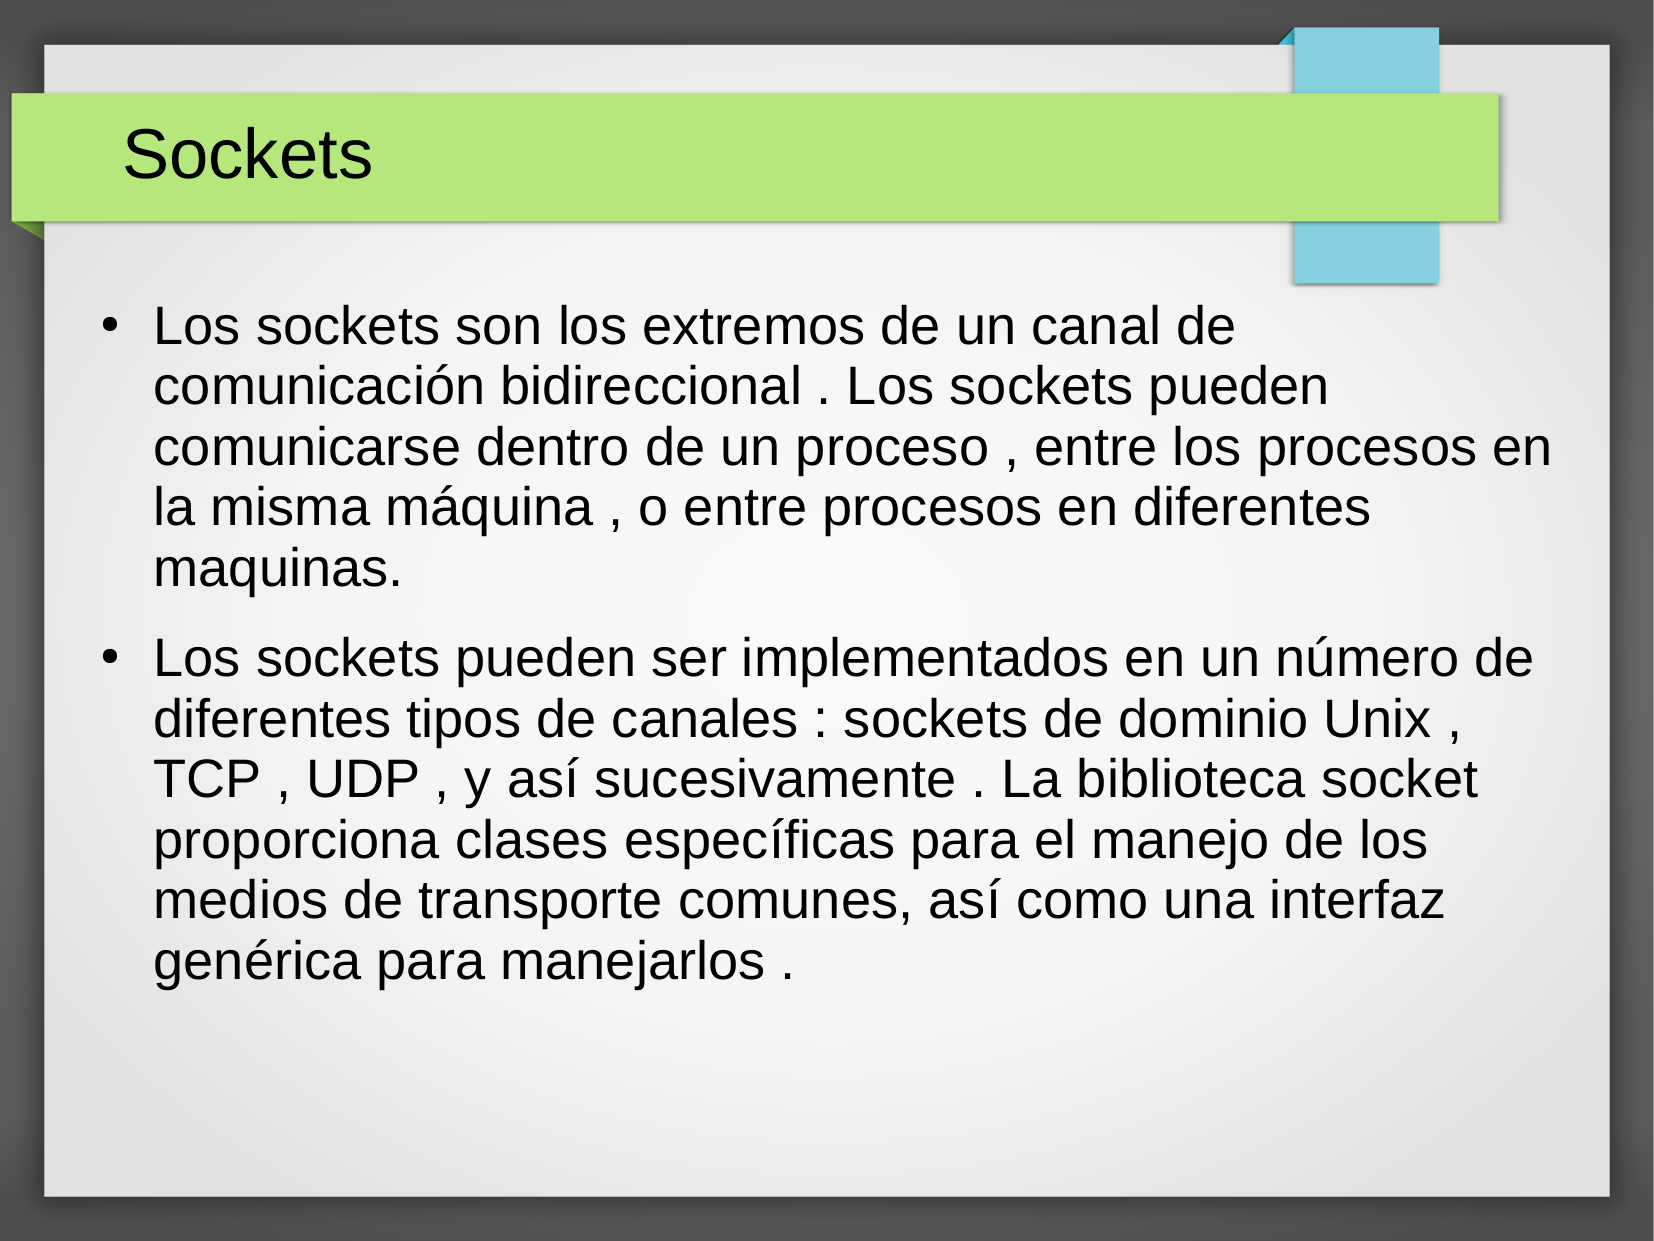

# Sockets
Los sockets son los extremos de un canal de comunicación bidireccional . Los sockets pueden comunicarse dentro de un proceso , entre los procesos en la misma máquina , o entre procesos en diferentes maquinas.
Los sockets pueden ser implementados en un número de diferentes tipos de canales : sockets de dominio Unix , TCP , UDP , y así sucesivamente . La biblioteca socket proporciona clases específicas para el manejo de los medios de transporte comunes, así como una interfaz genérica para manejarlos .